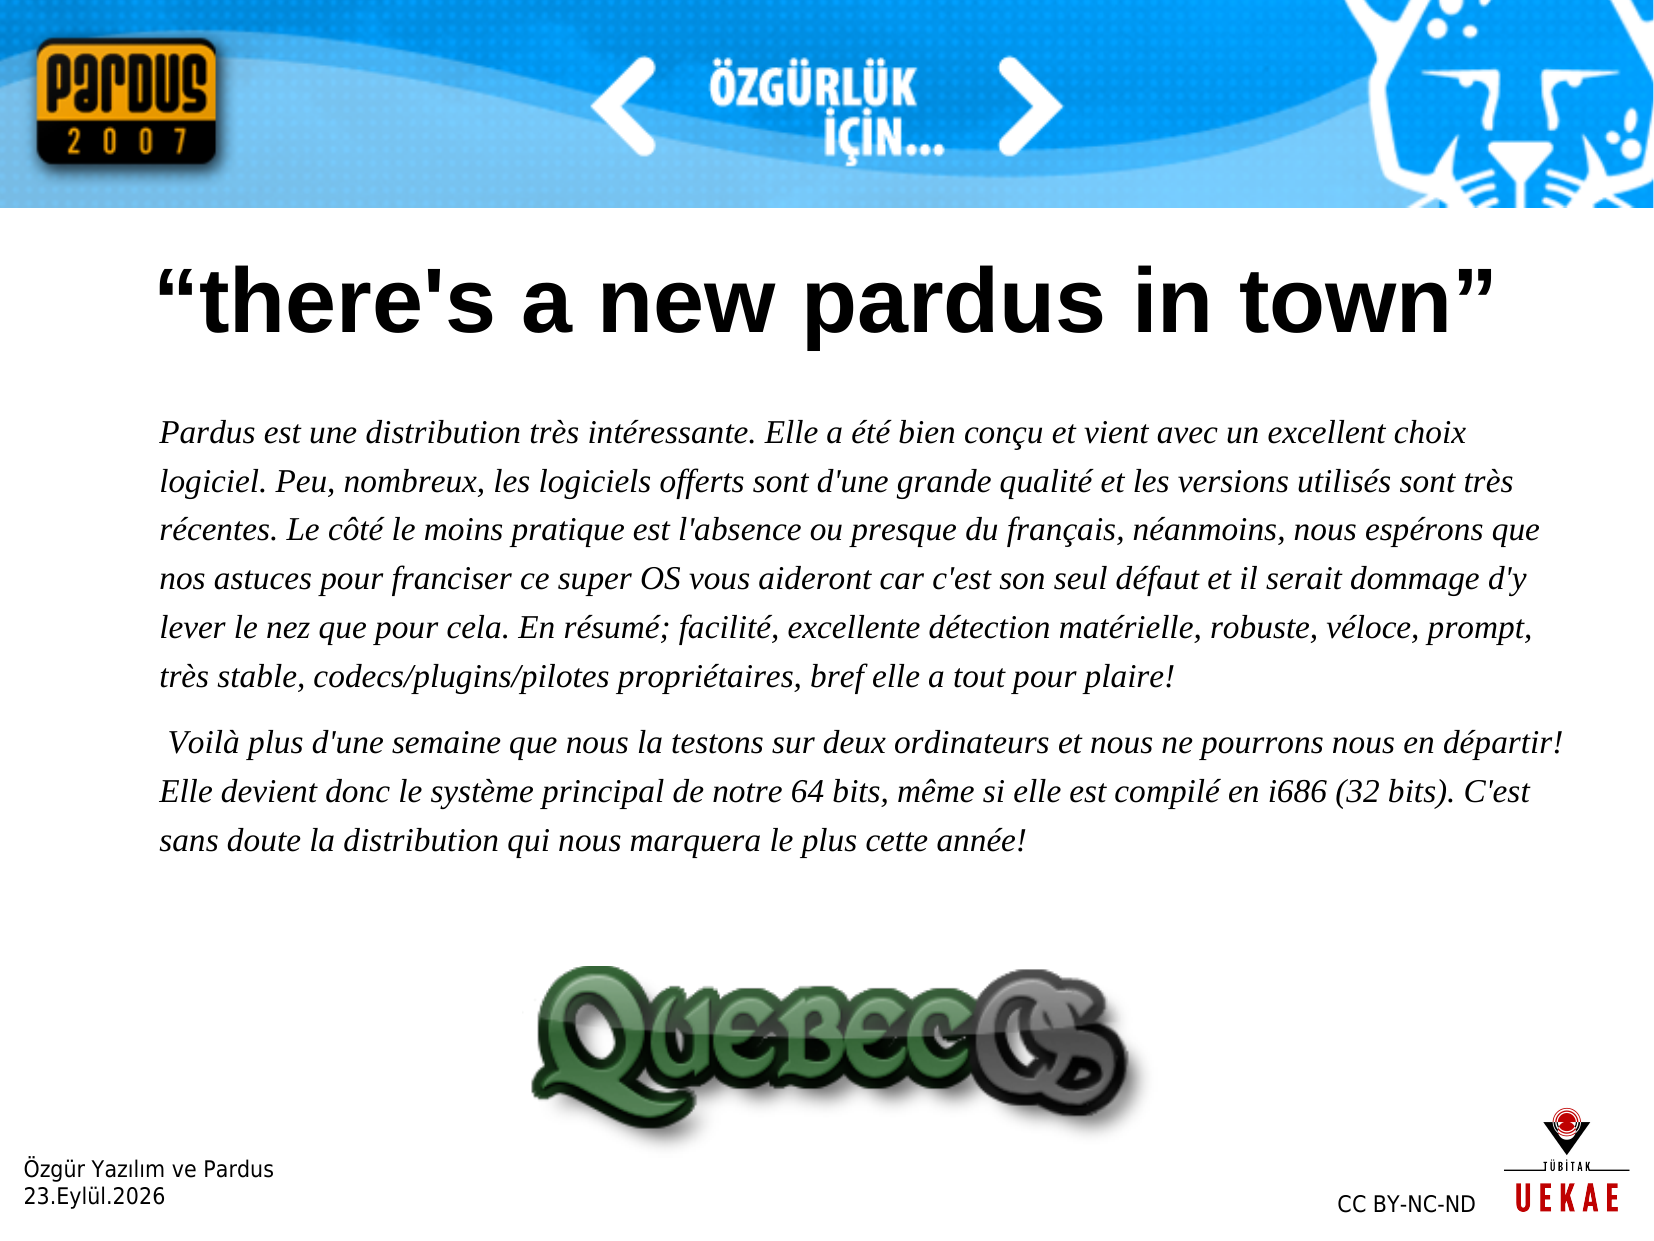

# “there's a new pardus in town”
Pardus est une distribution très intéressante. Elle a été bien conçu et vient avec un excellent choix logiciel. Peu, nombreux, les logiciels offerts sont d'une grande qualité et les versions utilisés sont très récentes. Le côté le moins pratique est l'absence ou presque du français, néanmoins, nous espérons que nos astuces pour franciser ce super OS vous aideront car c'est son seul défaut et il serait dommage d'y lever le nez que pour cela. En résumé; facilité, excellente détection matérielle, robuste, véloce, prompt, très stable, codecs/plugins/pilotes propriétaires, bref elle a tout pour plaire!
 Voilà plus d'une semaine que nous la testons sur deux ordinateurs et nous ne pourrons nous en départir! Elle devient donc le système principal de notre 64 bits, même si elle est compilé en i686 (32 bits). C'est sans doute la distribution qui nous marquera le plus cette année!